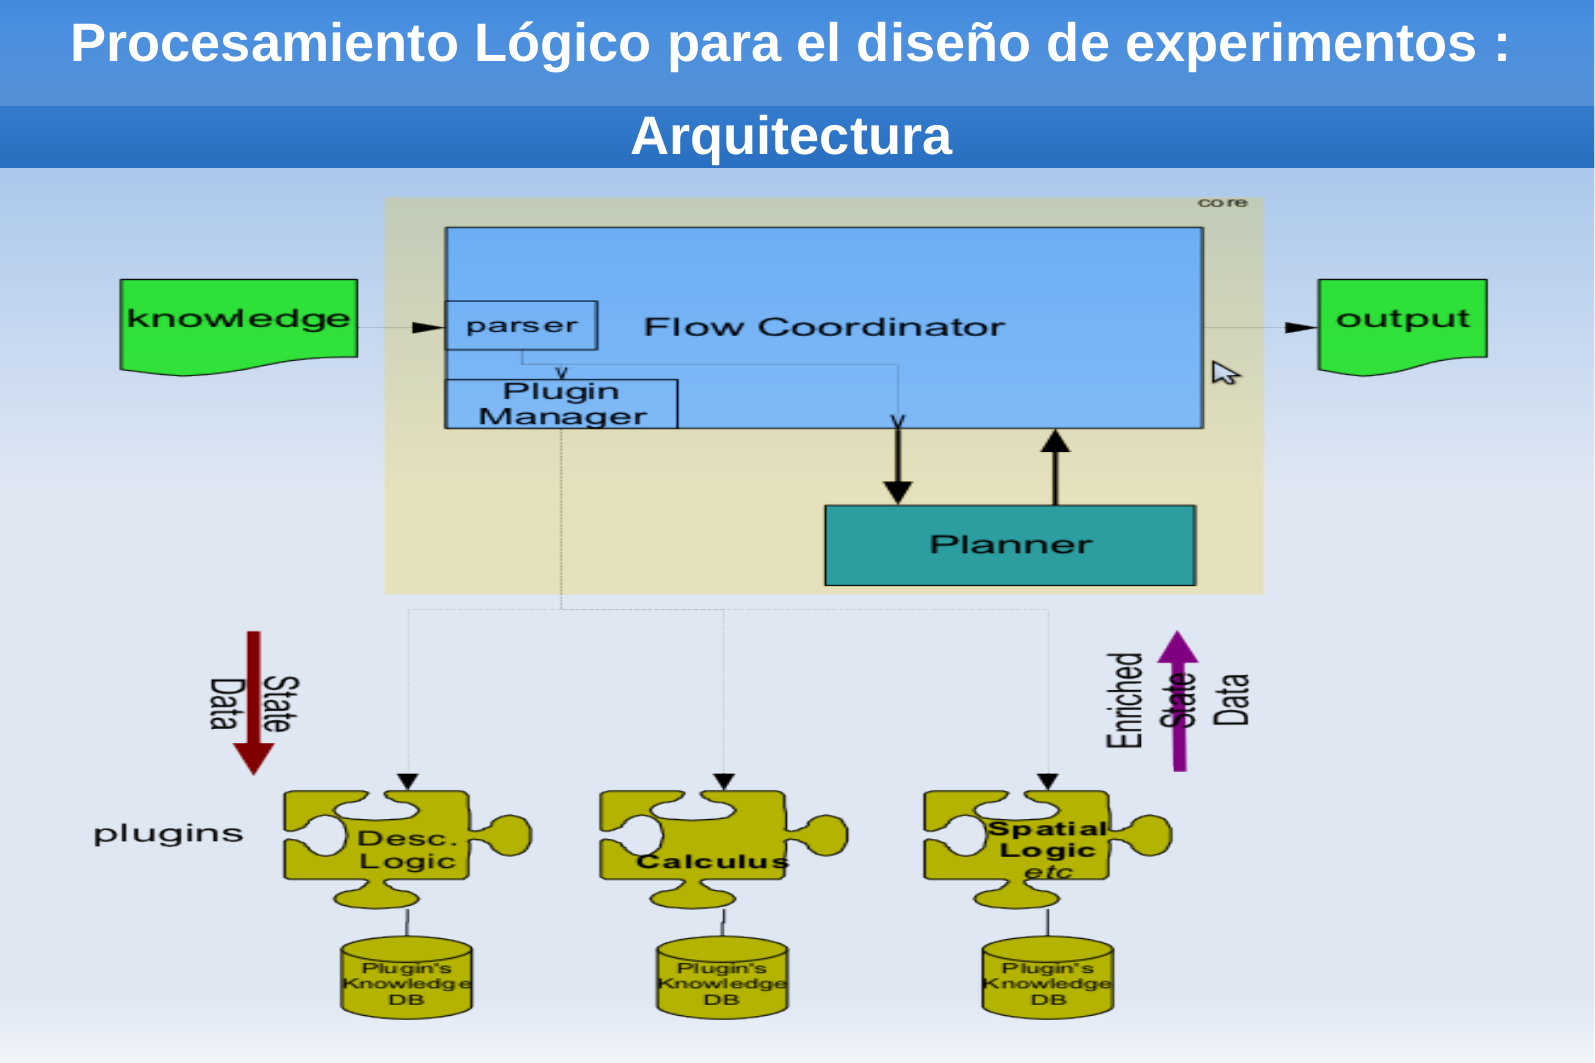

# Procesamiento Lógico para el diseño de experimentos : Arquitectura